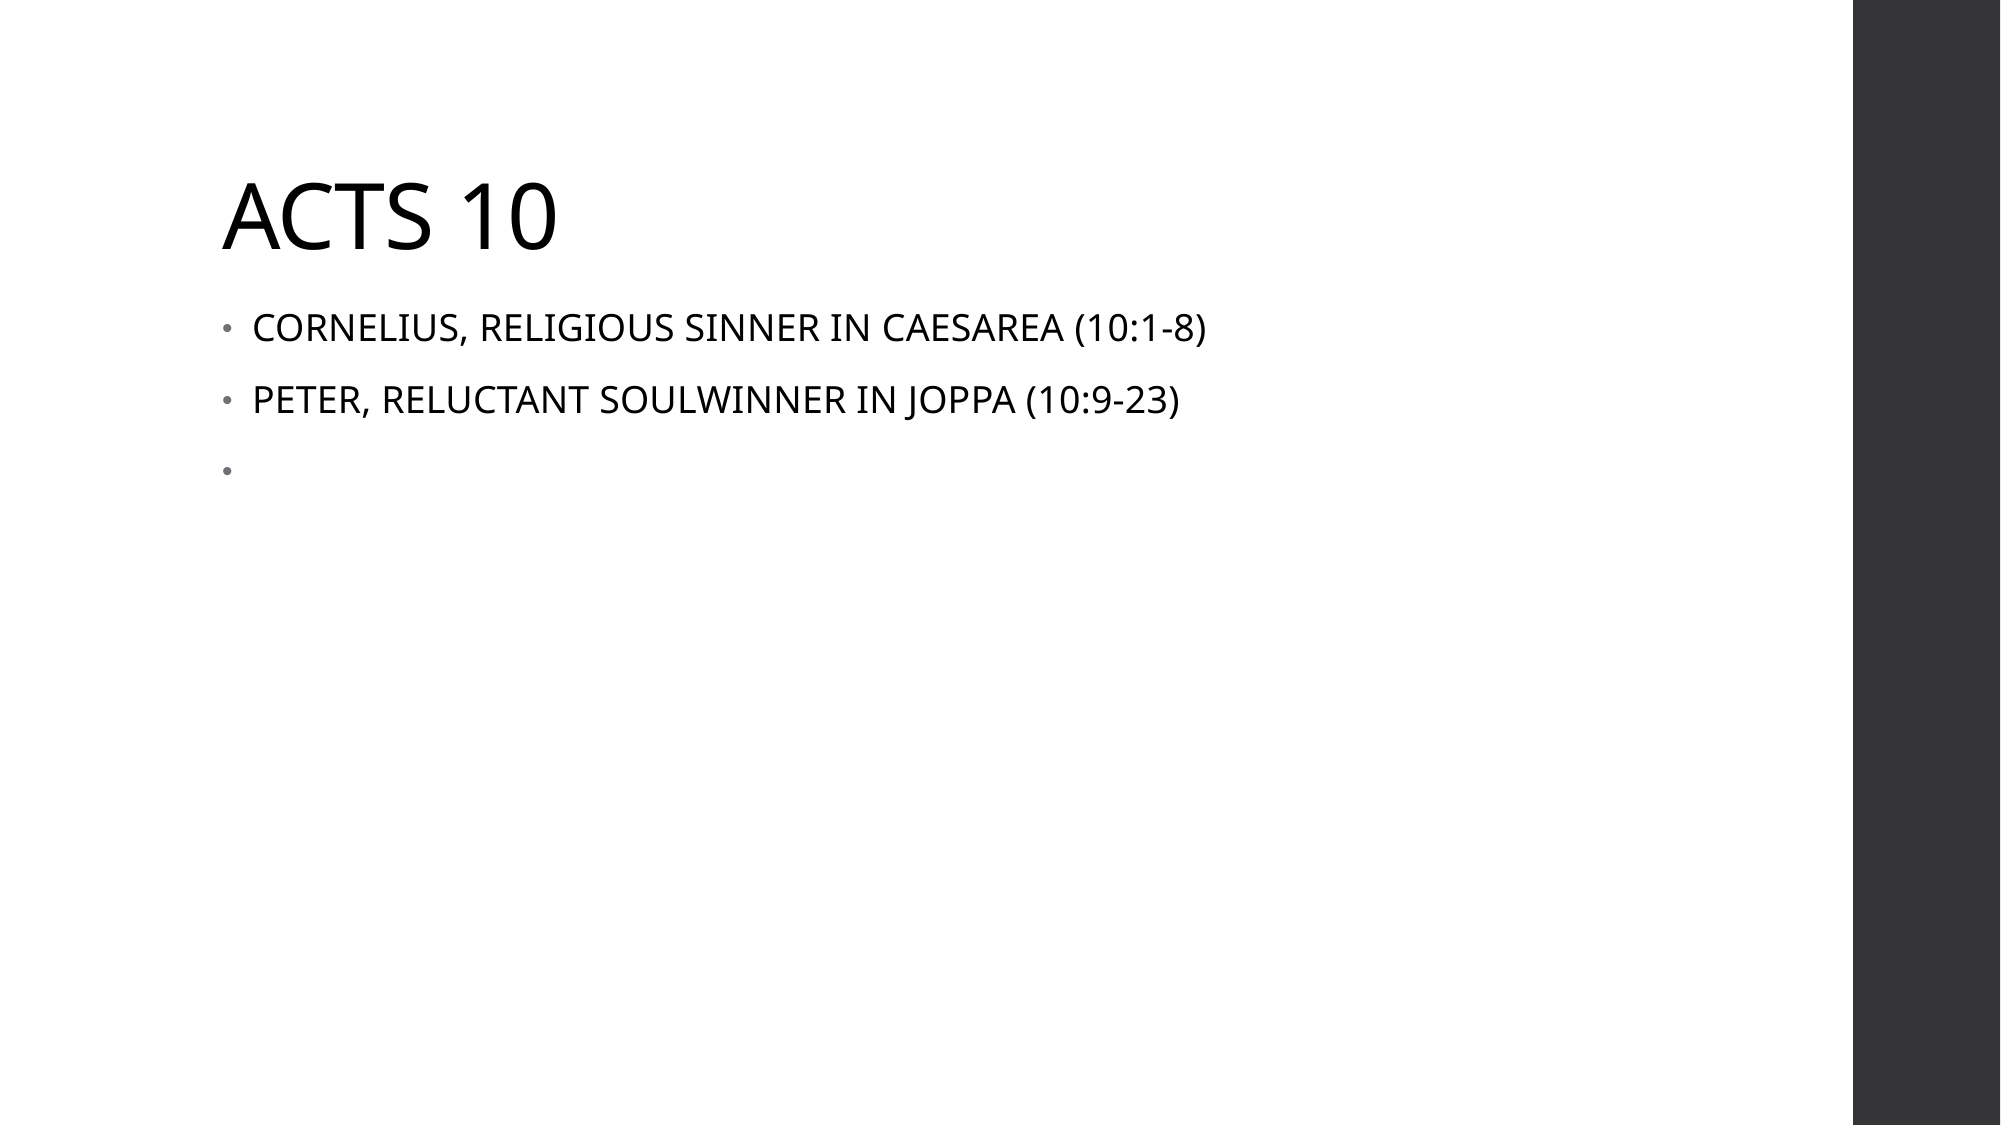

# ACTS 10
CORNELIUS, RELIGIOUS SINNER IN CAESAREA (10:1-8)
PETER, RELUCTANT SOULWINNER IN JOPPA (10:9-23)